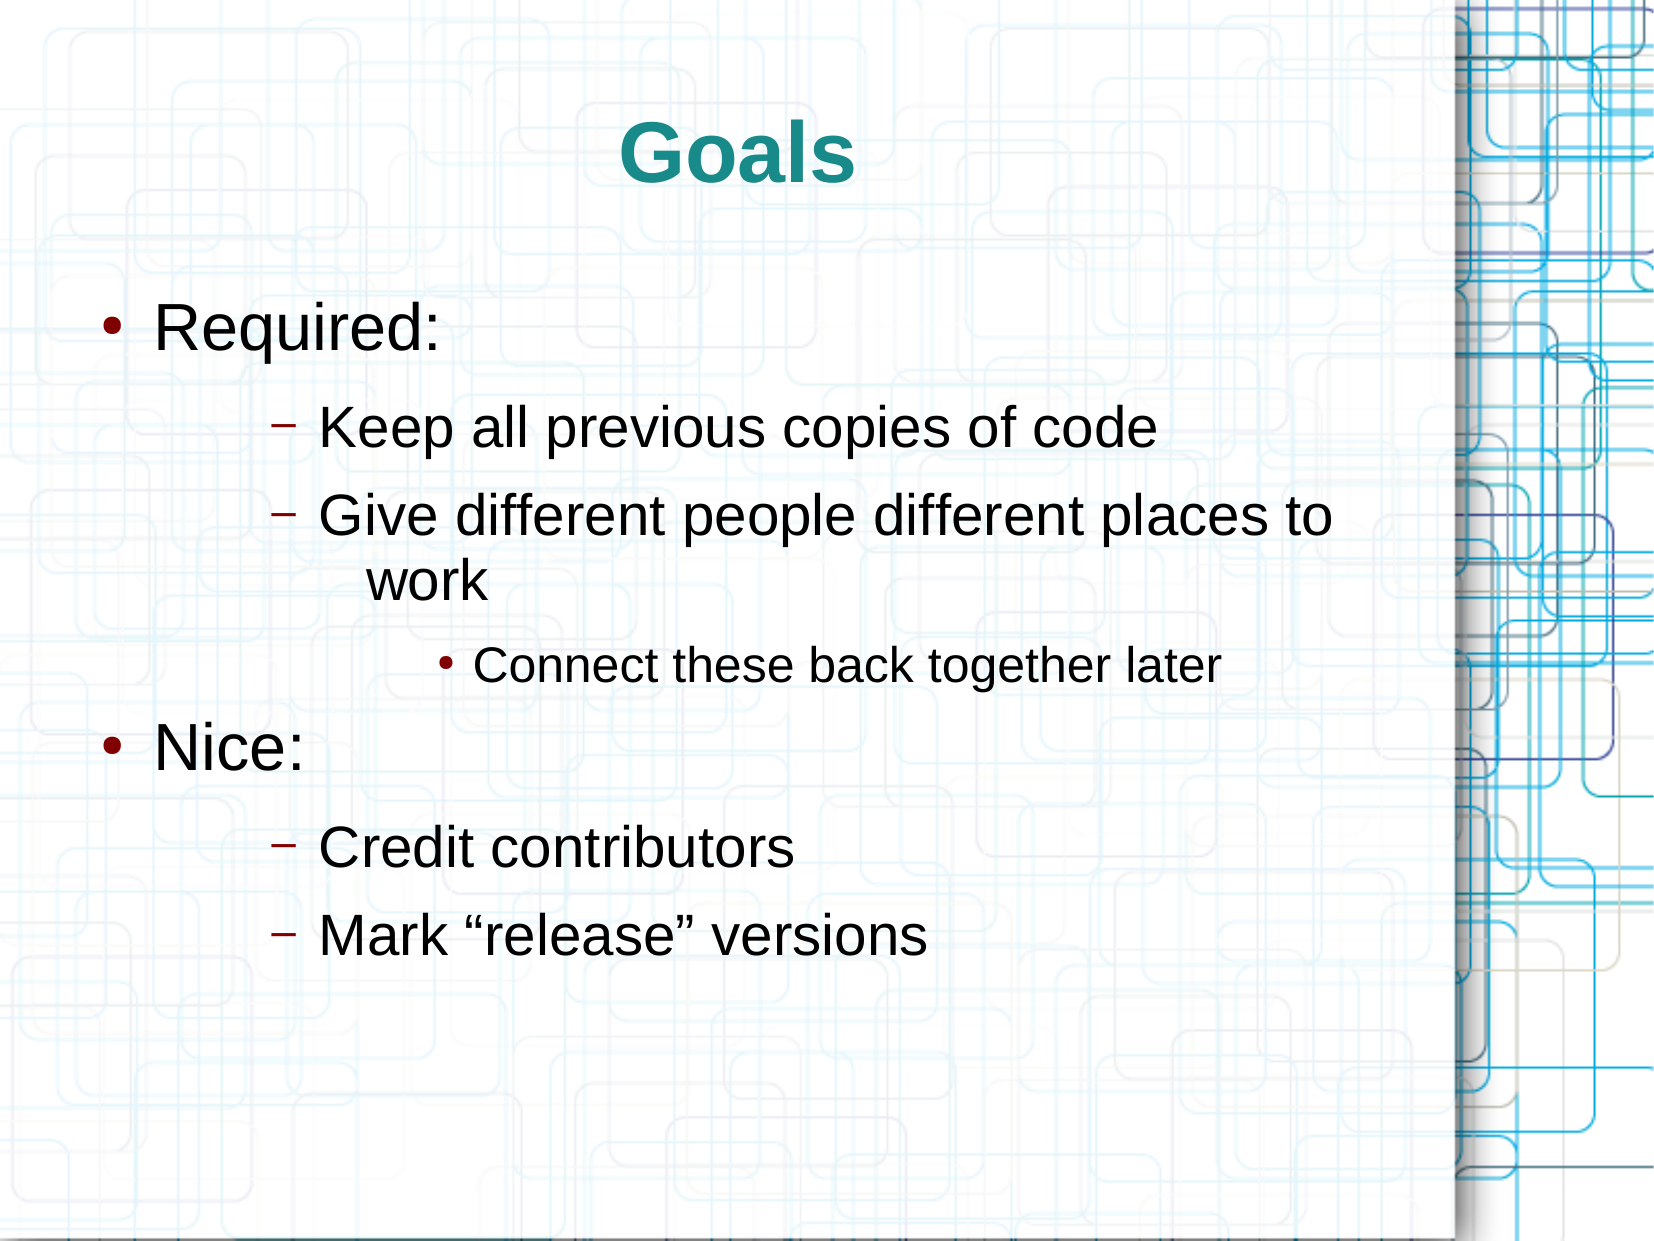

# Goals
Required:
Keep all previous copies of code
Give different people different places to work
Connect these back together later
Nice:
Credit contributors
Mark “release” versions